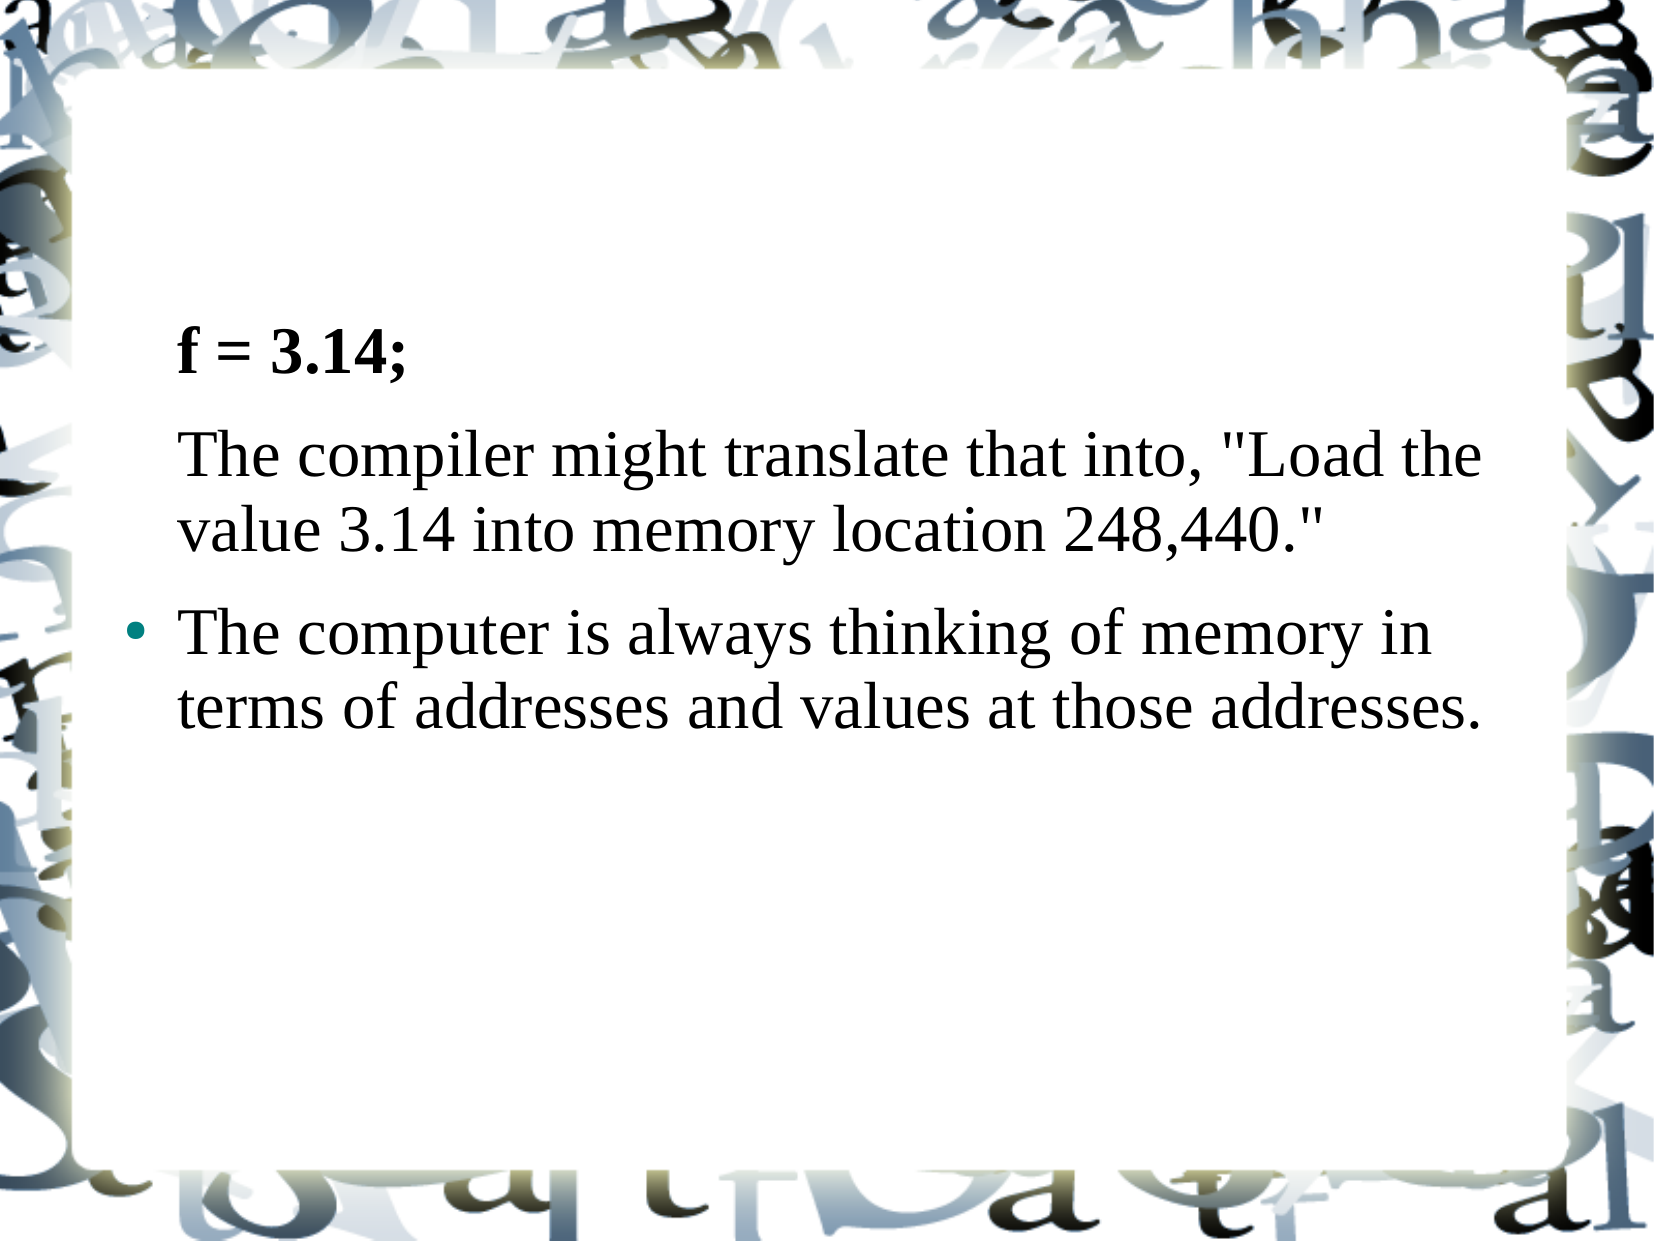

#
f = 3.14;
The compiler might translate that into, "Load the value 3.14 into memory location 248,440."
The computer is always thinking of memory in terms of addresses and values at those addresses.